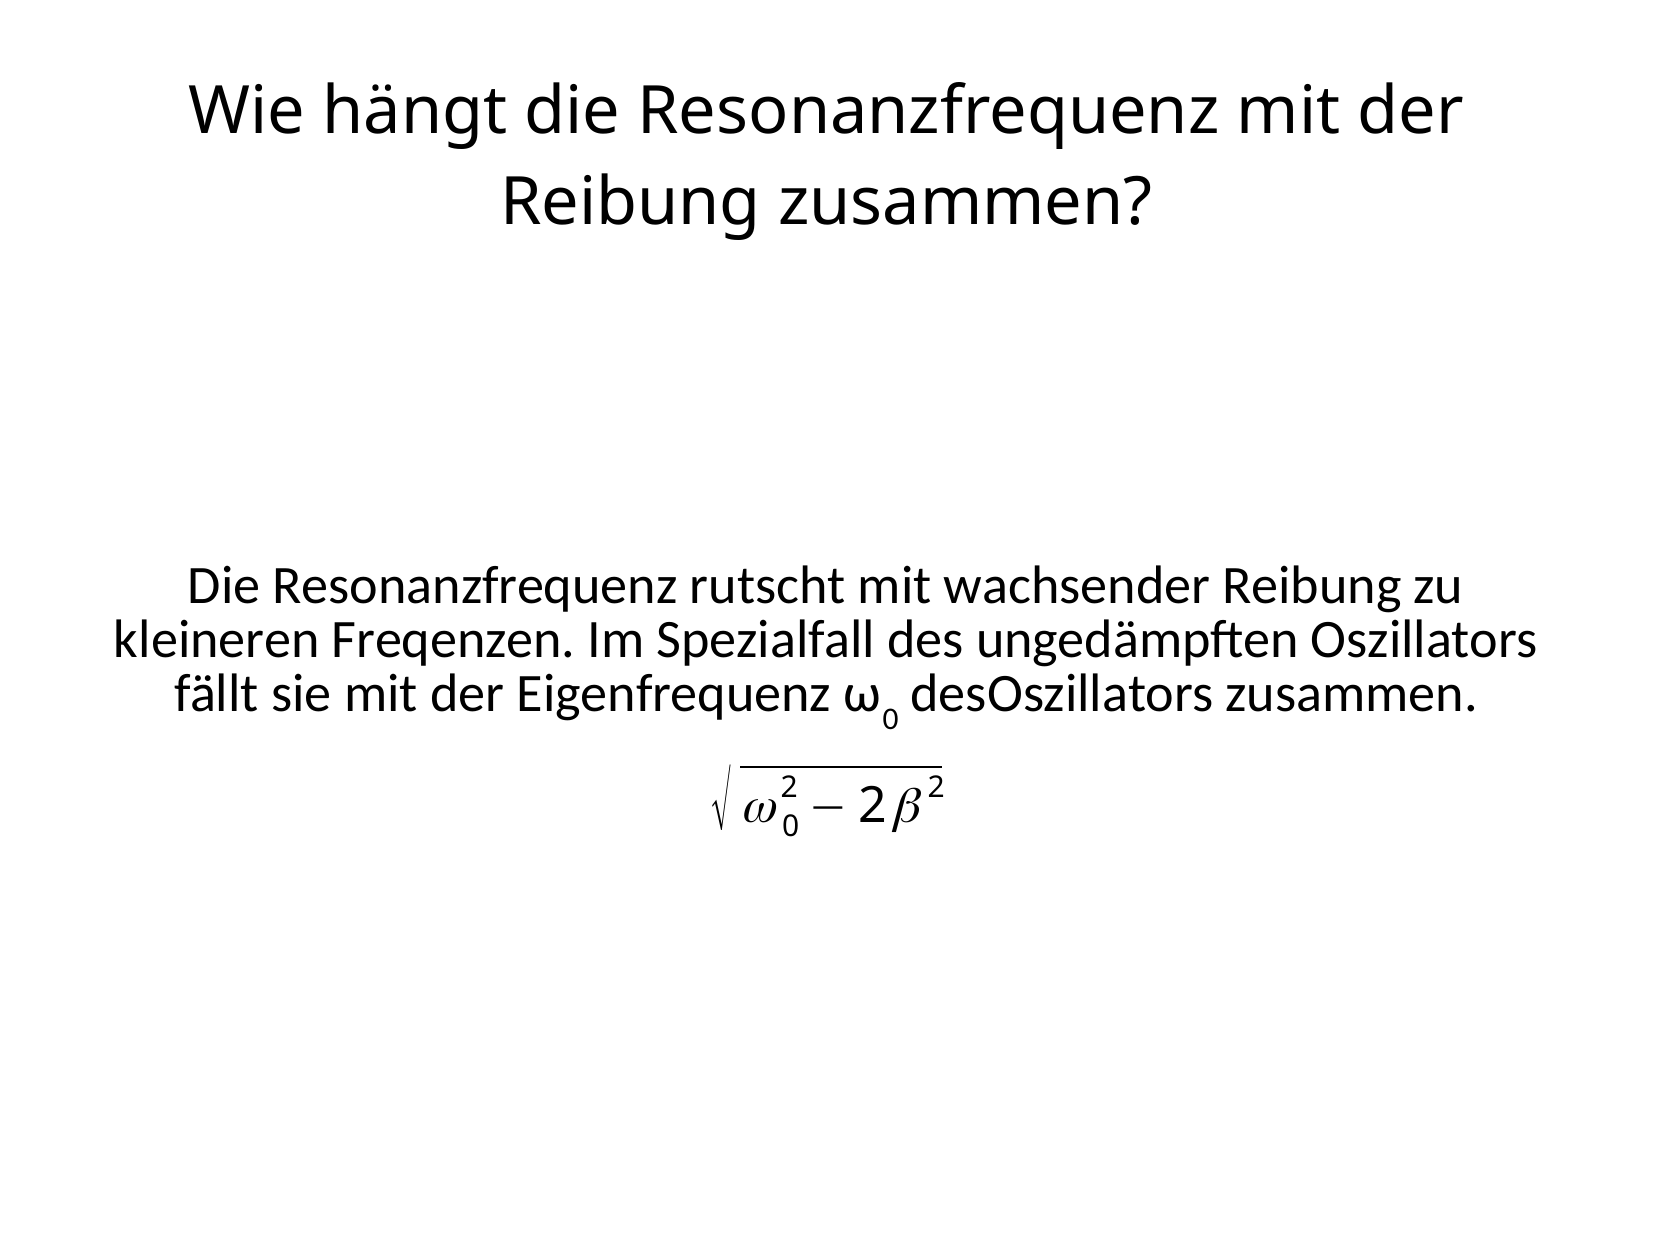

# Wie hängt die Resonanzfrequenz mit der Reibung zusammen?
Die Resonanzfrequenz rutscht mit wachsender Reibung zu kleineren Freqenzen. Im Spezialfall des ungedämpften Oszillators fällt sie mit der Eigenfrequenz ω0 desOszillators zusammen.